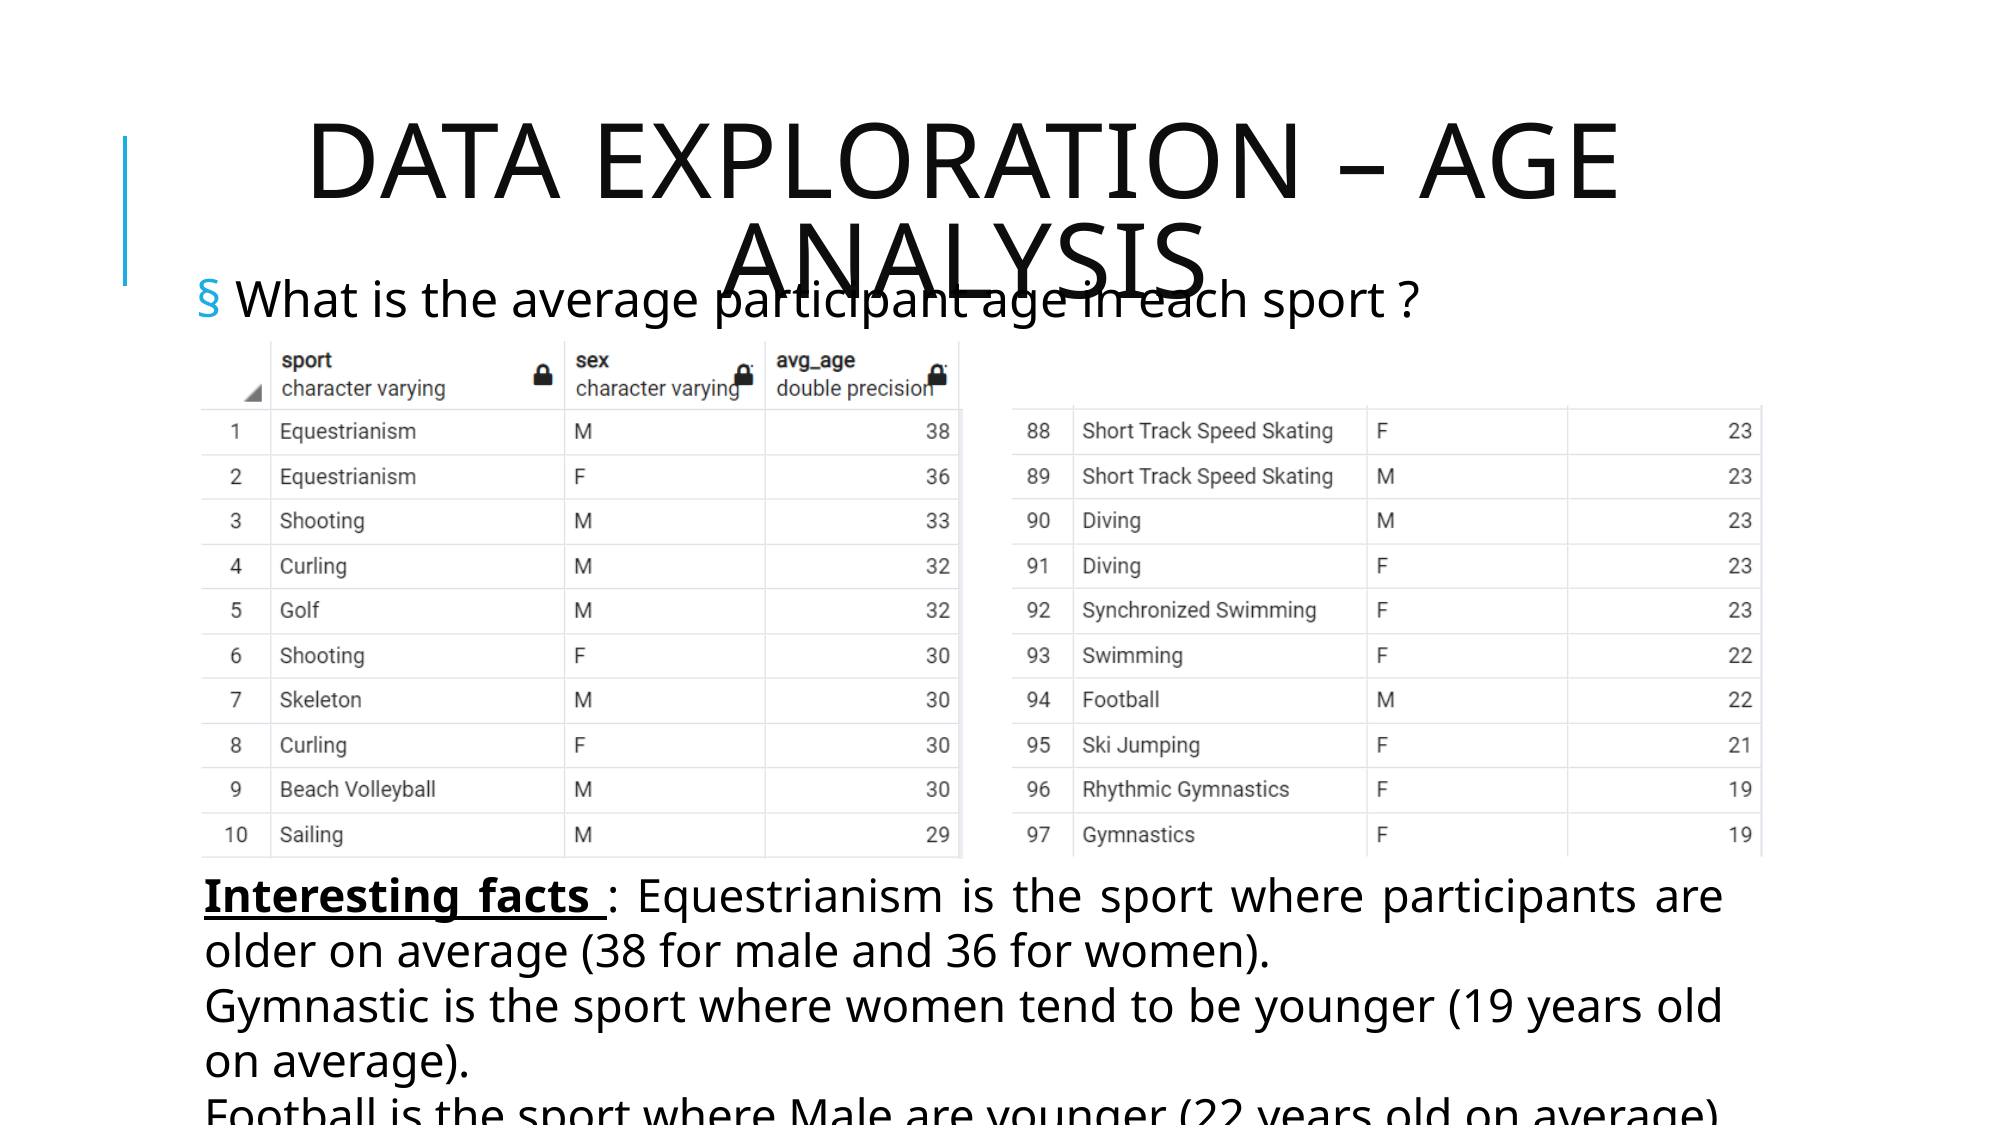

# Data exploration – Age analysis
 What is the average participant age in each sport ?
Interesting facts : Equestrianism is the sport where participants are older on average (38 for male and 36 for women).
Gymnastic is the sport where women tend to be younger (19 years old on average).
Football is the sport where Male are younger (22 years old on average)